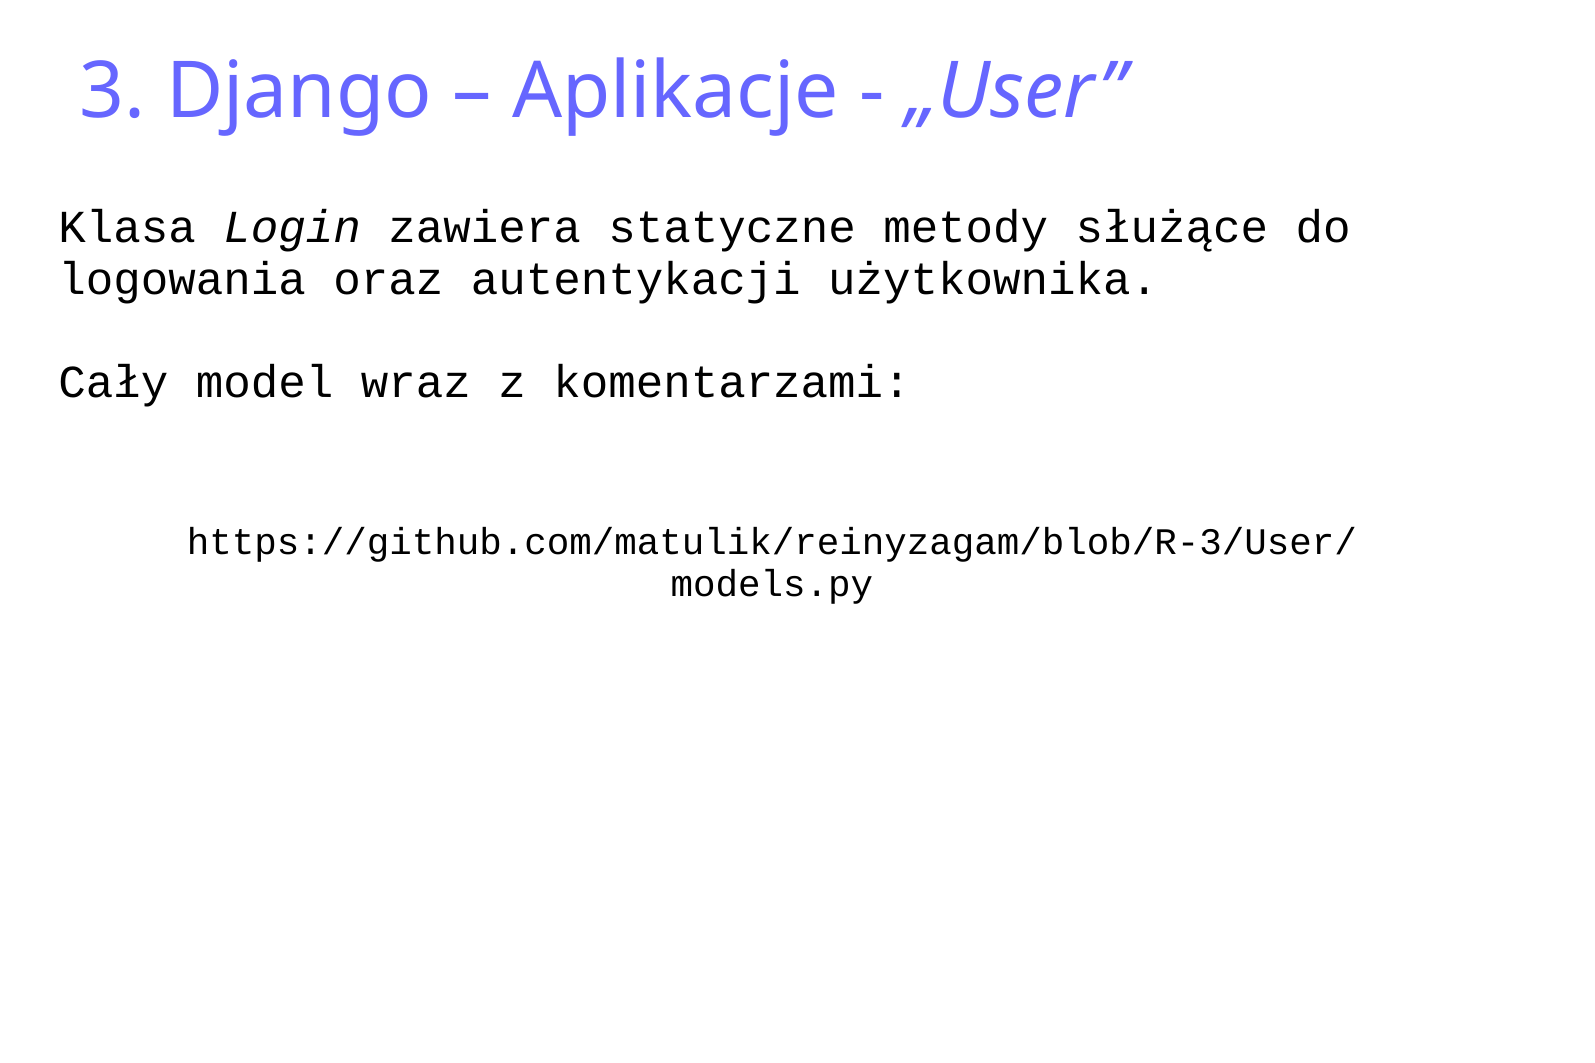

# 3. Django – Aplikacje - „User”
Klasa Login zawiera statyczne metody służące do logowania oraz autentykacji użytkownika.
Cały model wraz z komentarzami:
https://github.com/matulik/reinyzagam/blob/R-3/User/models.py